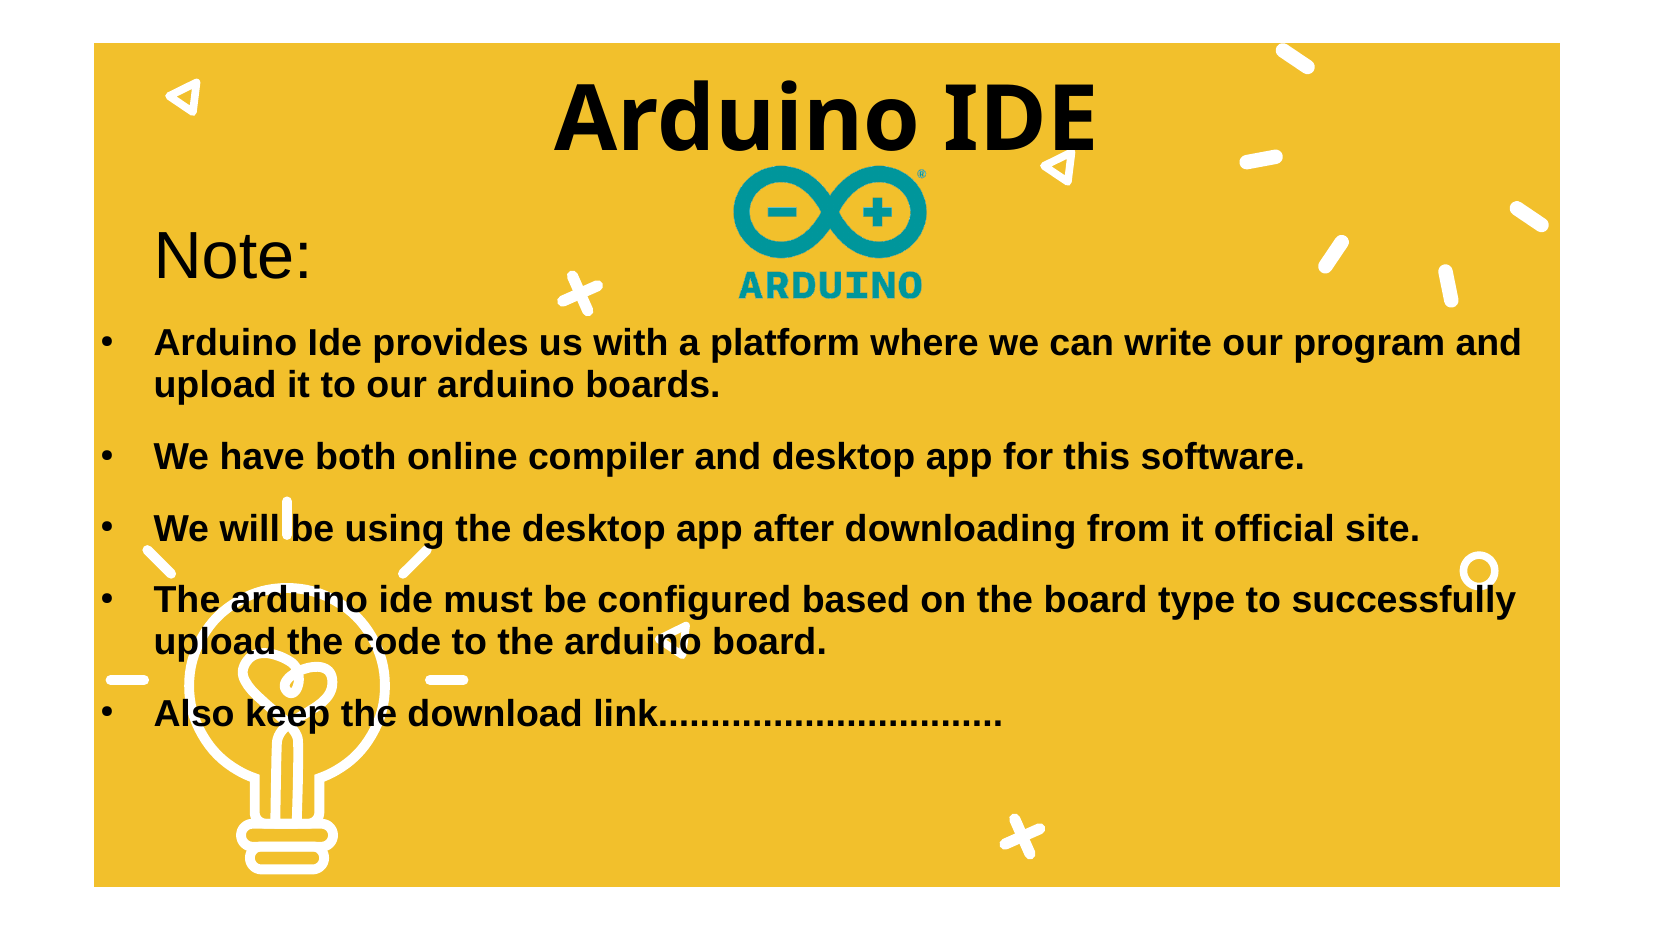

# Arduino IDE
Note:
Arduino Ide provides us with a platform where we can write our program and upload it to our arduino boards.
We have both online compiler and desktop app for this software.
We will be using the desktop app after downloading from it official site.
The arduino ide must be configured based on the board type to successfully upload the code to the arduino board.
Also keep the download link.................................